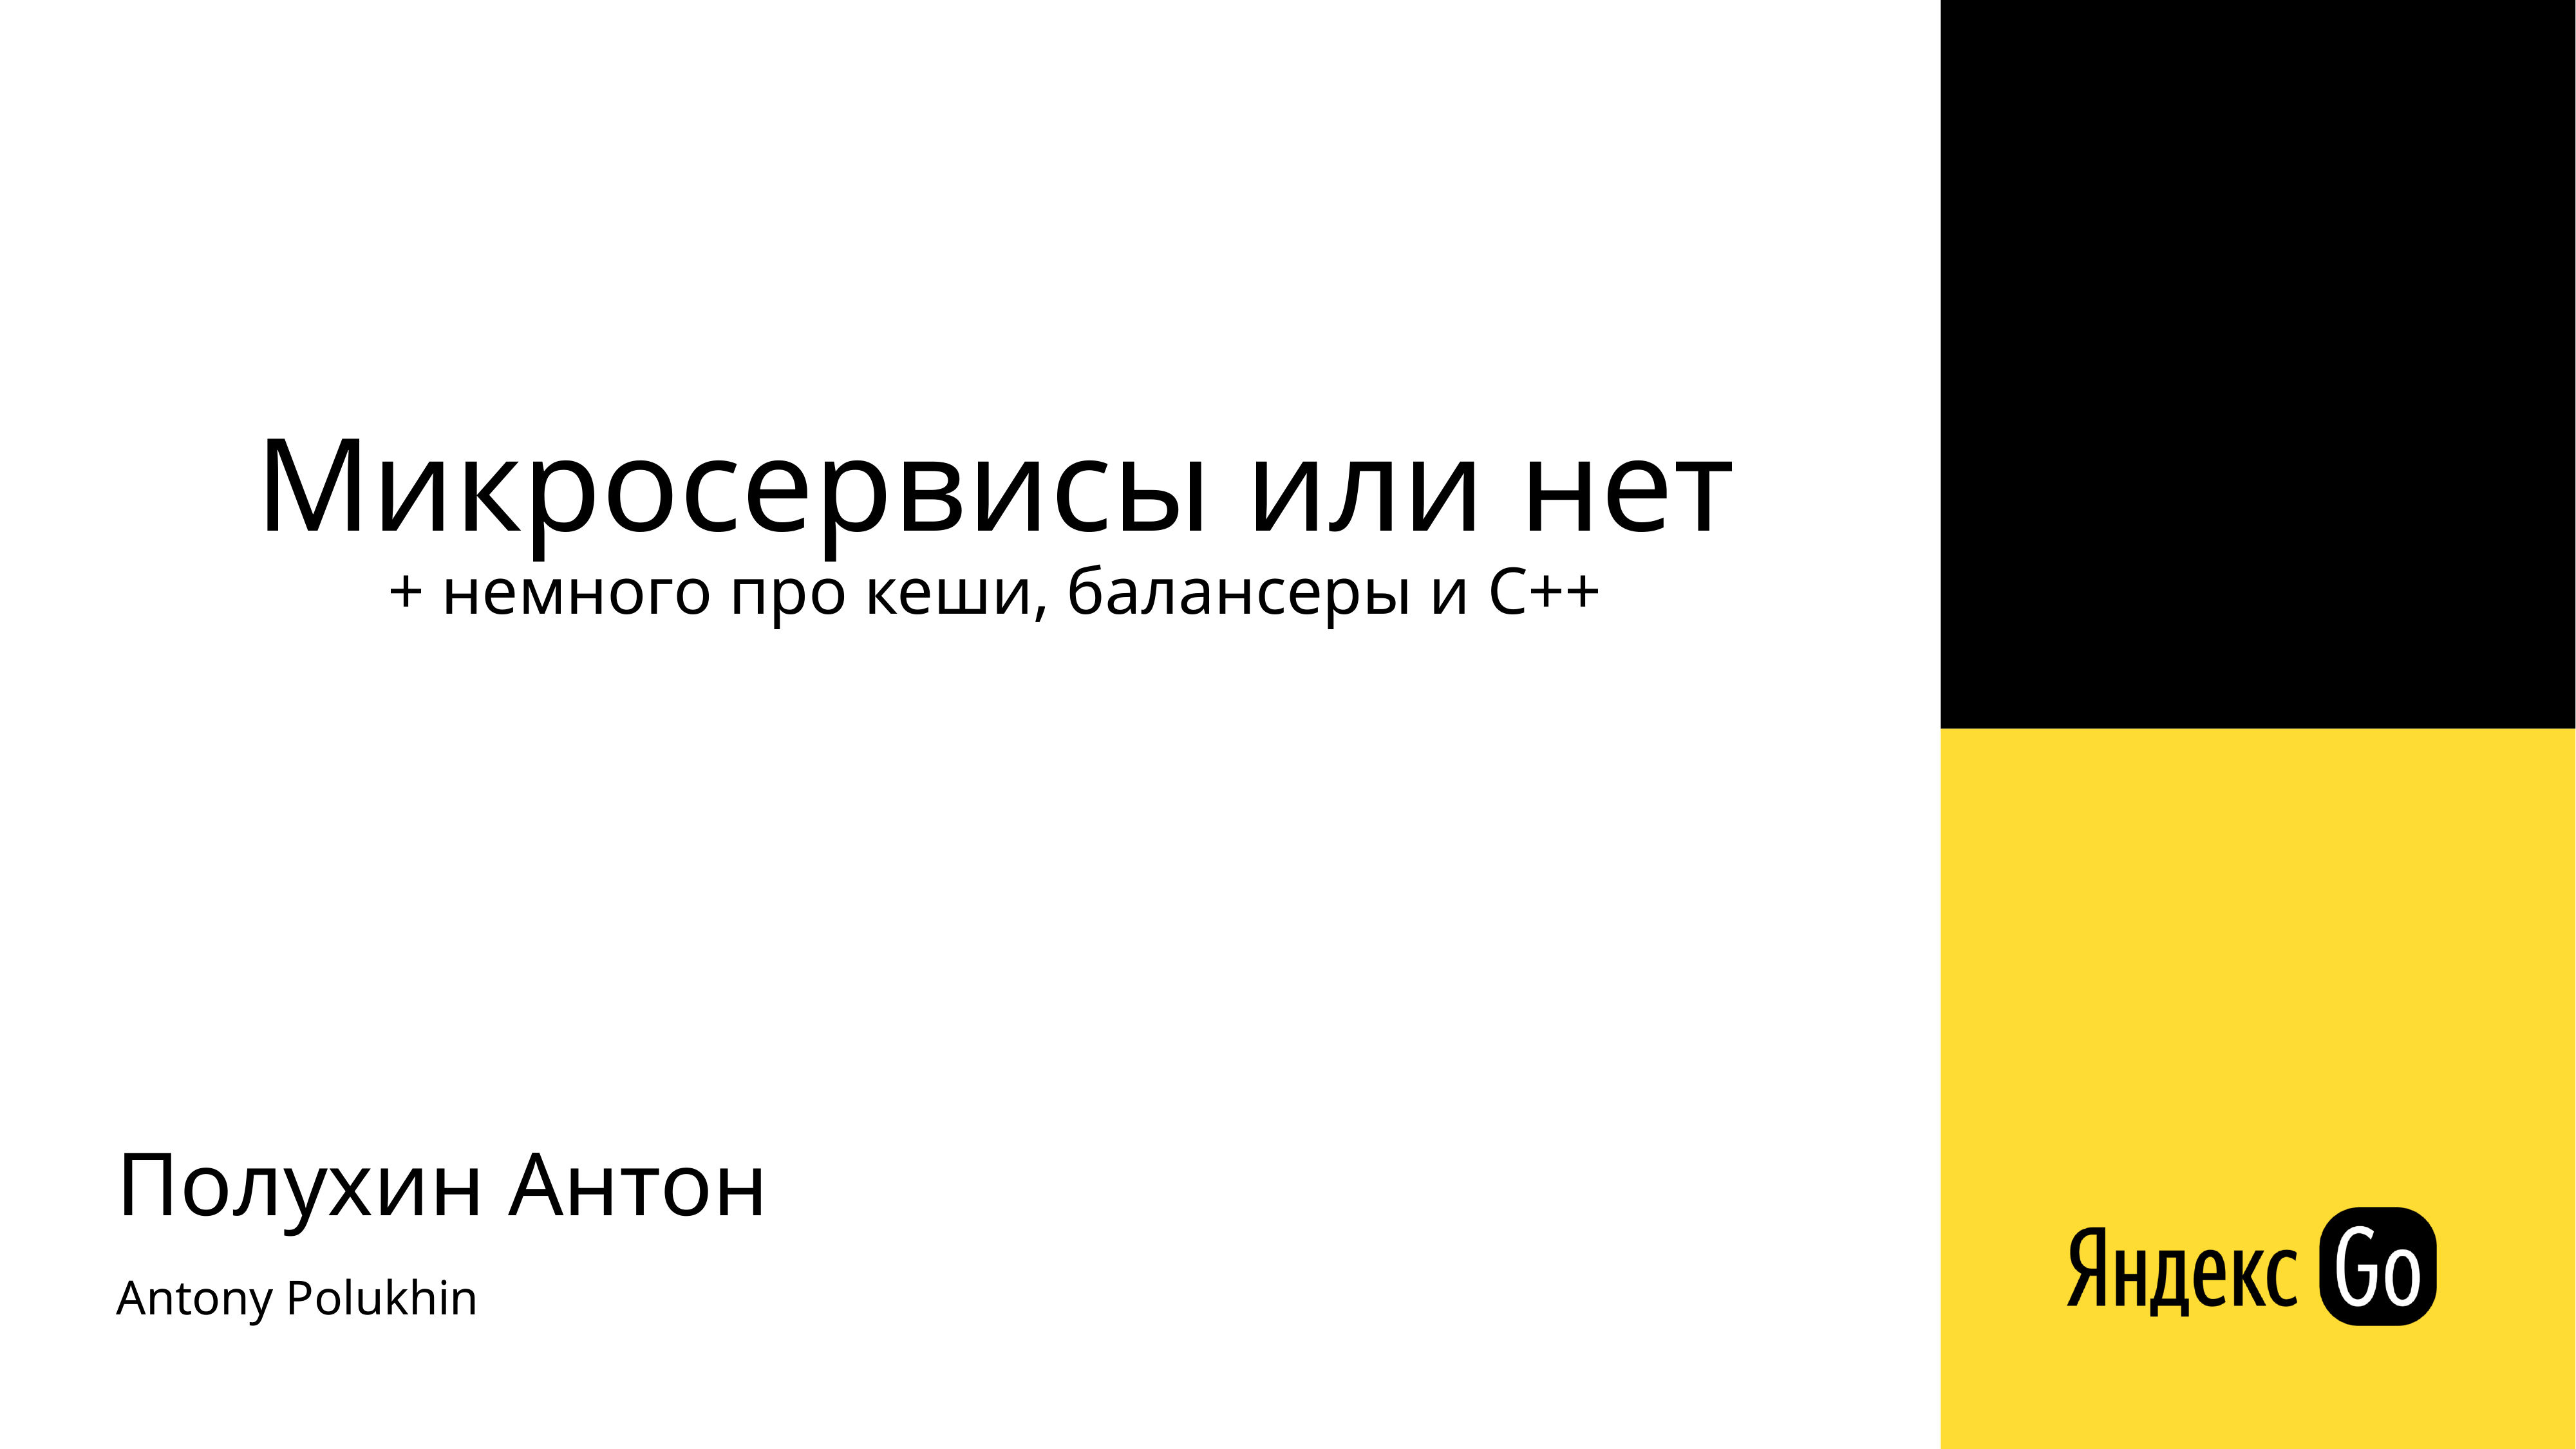

Микросервисы или нет
+ немного про кеши, балансеры и С++
Полухин Антон
# Antony Polukhin